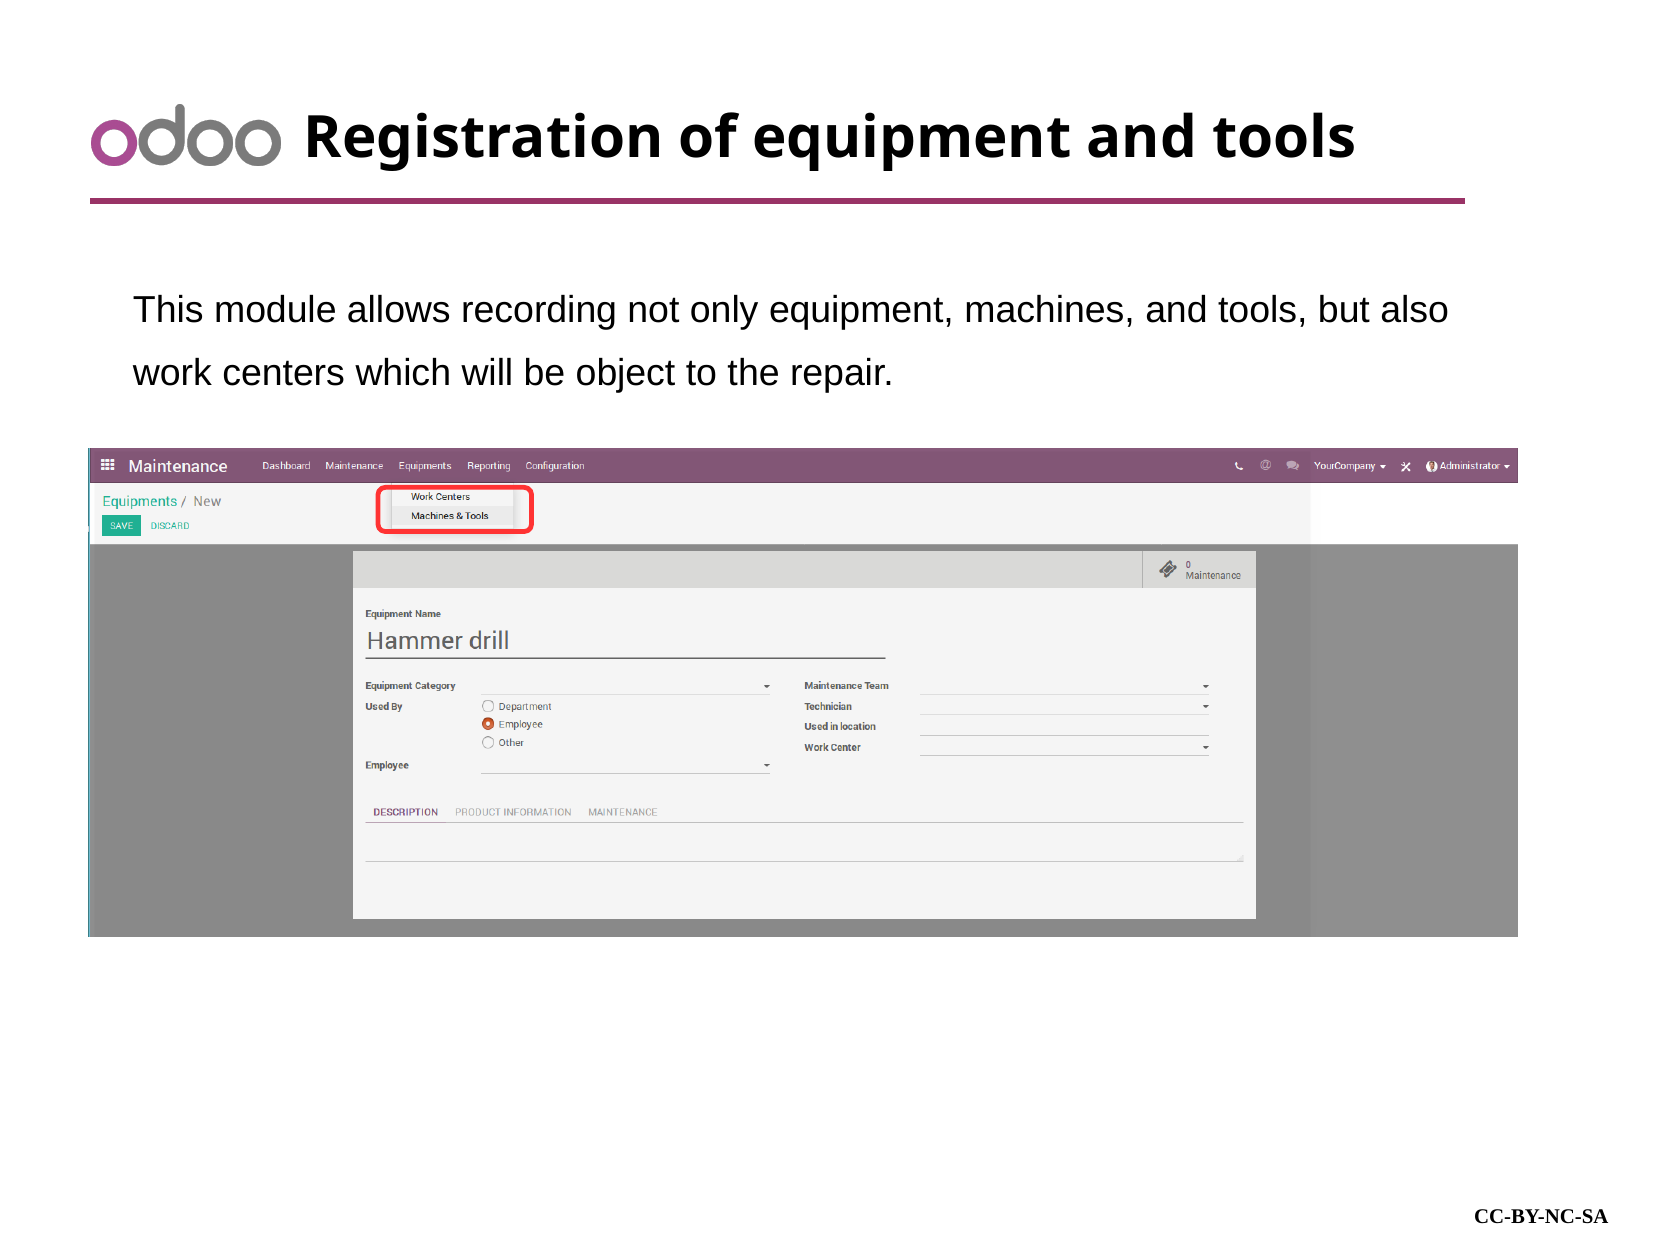

# Registration of equipment and tools
This module allows recording not only equipment, machines, and tools, but also work centers which will be object to the repair.